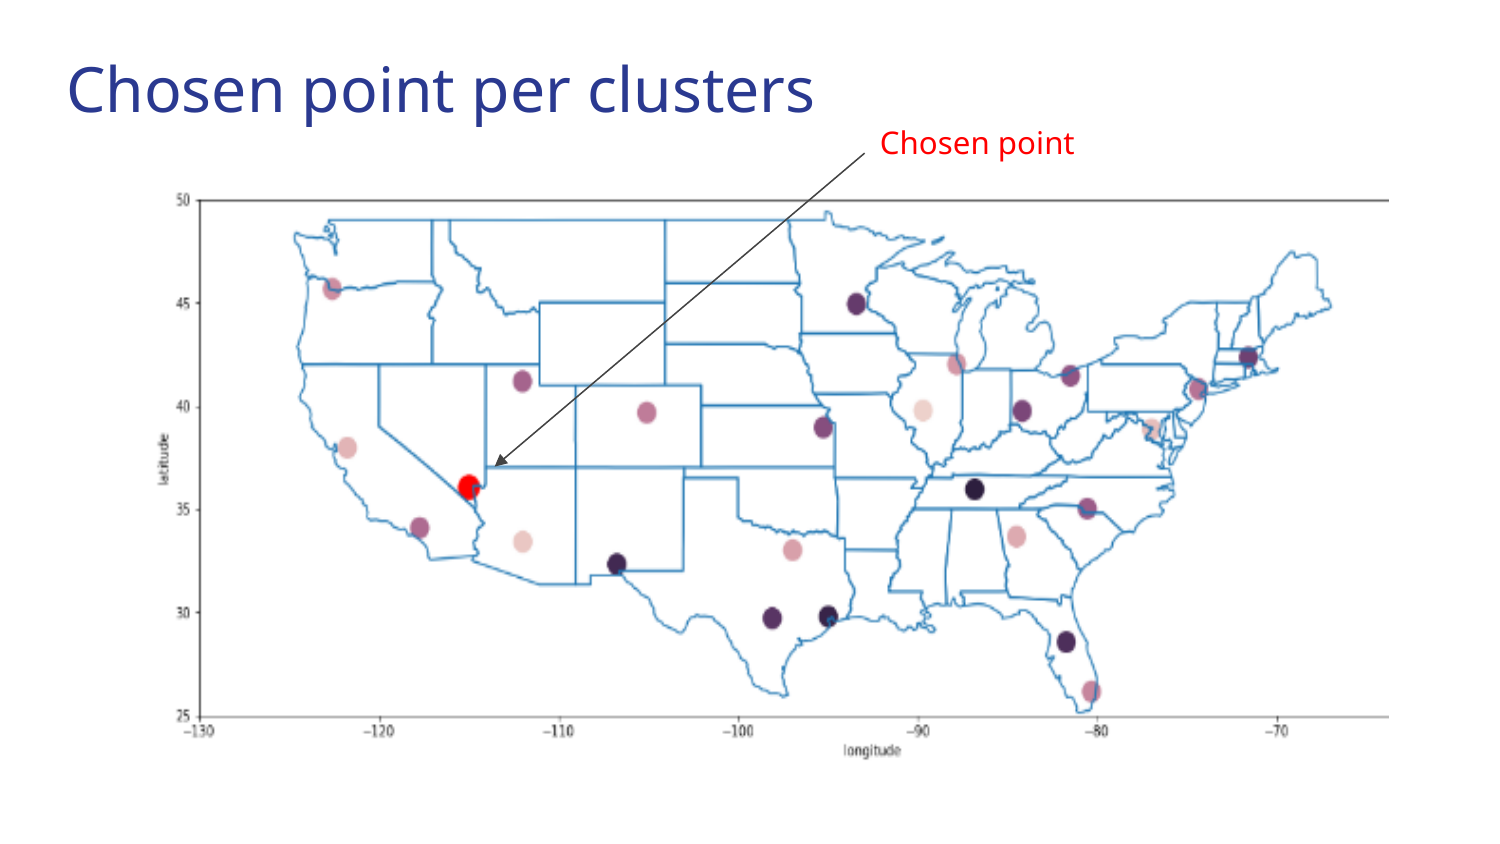

# Chosen point per clusters
Chosen point